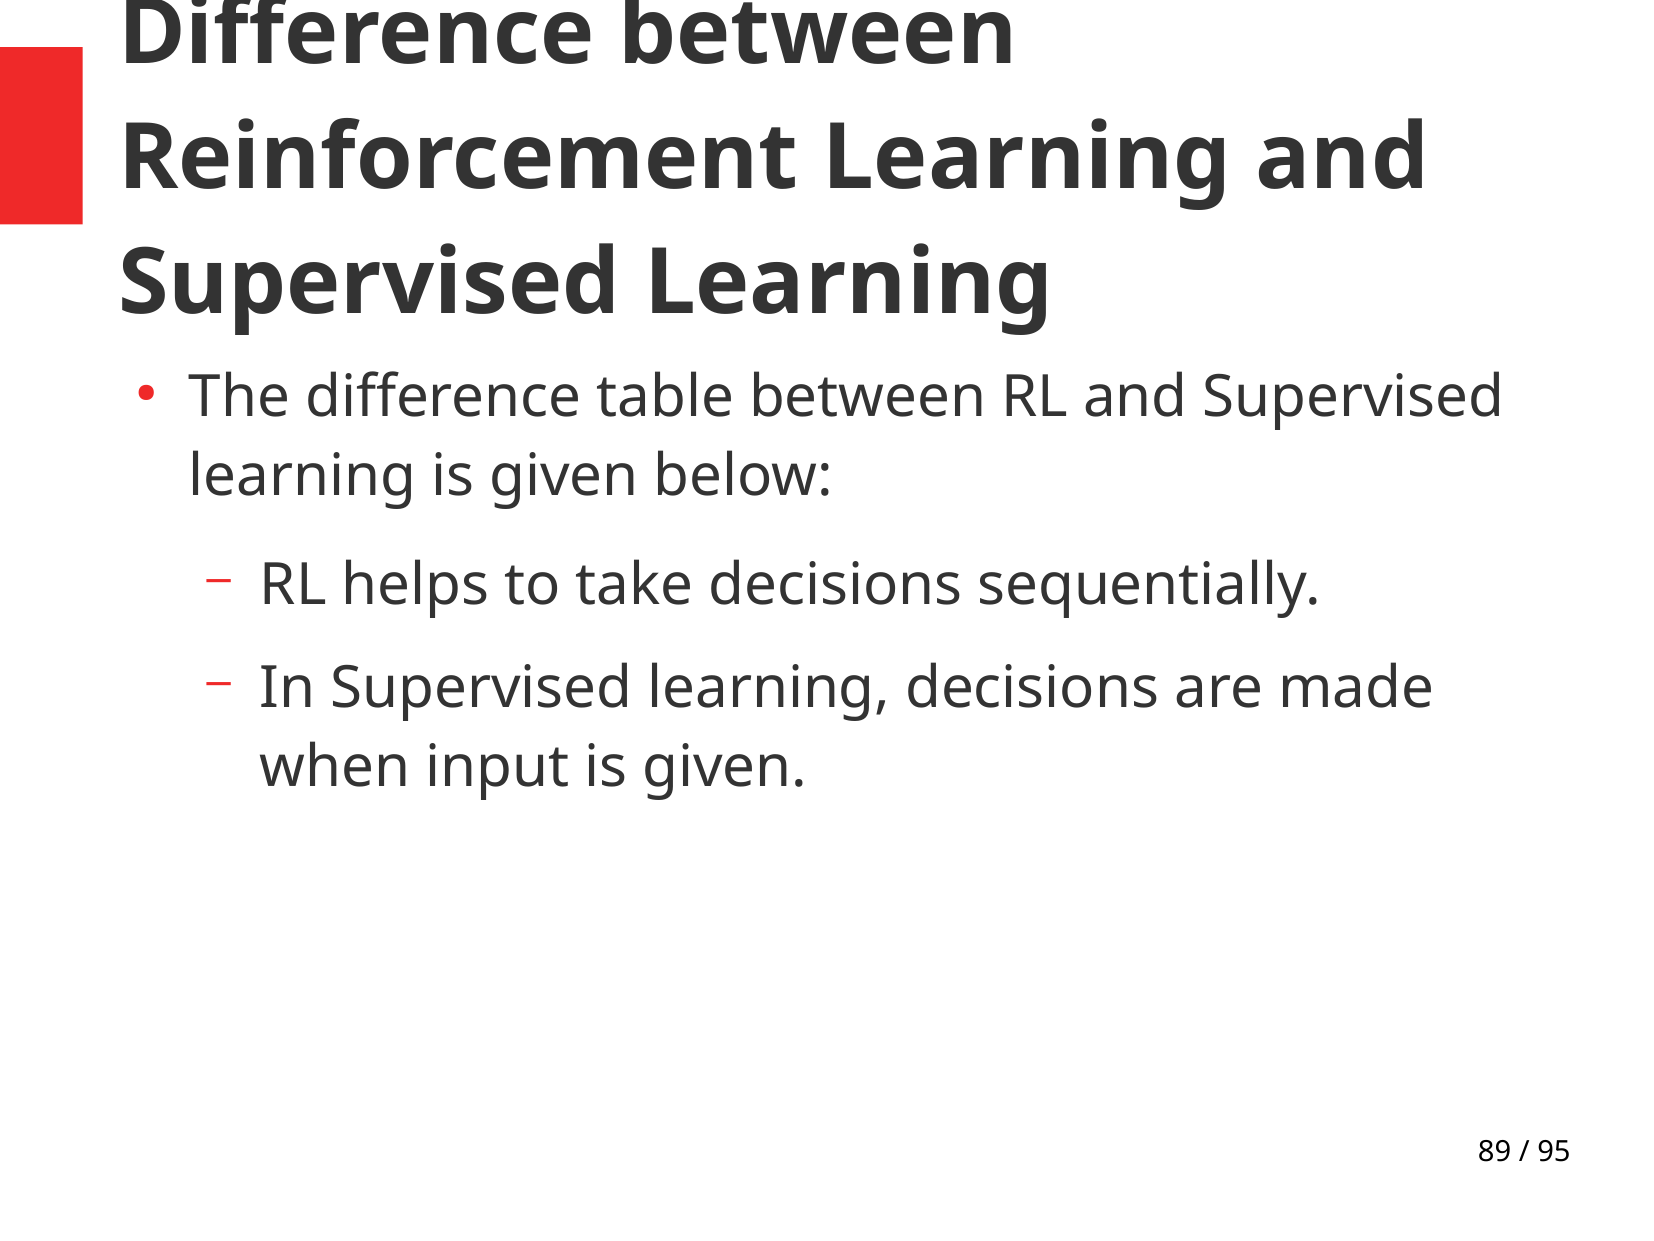

# Difference between Reinforcement Learning and Supervised Learning
The difference table between RL and Supervised learning is given below:
RL helps to take decisions sequentially.
In Supervised learning, decisions are made when input is given.
89